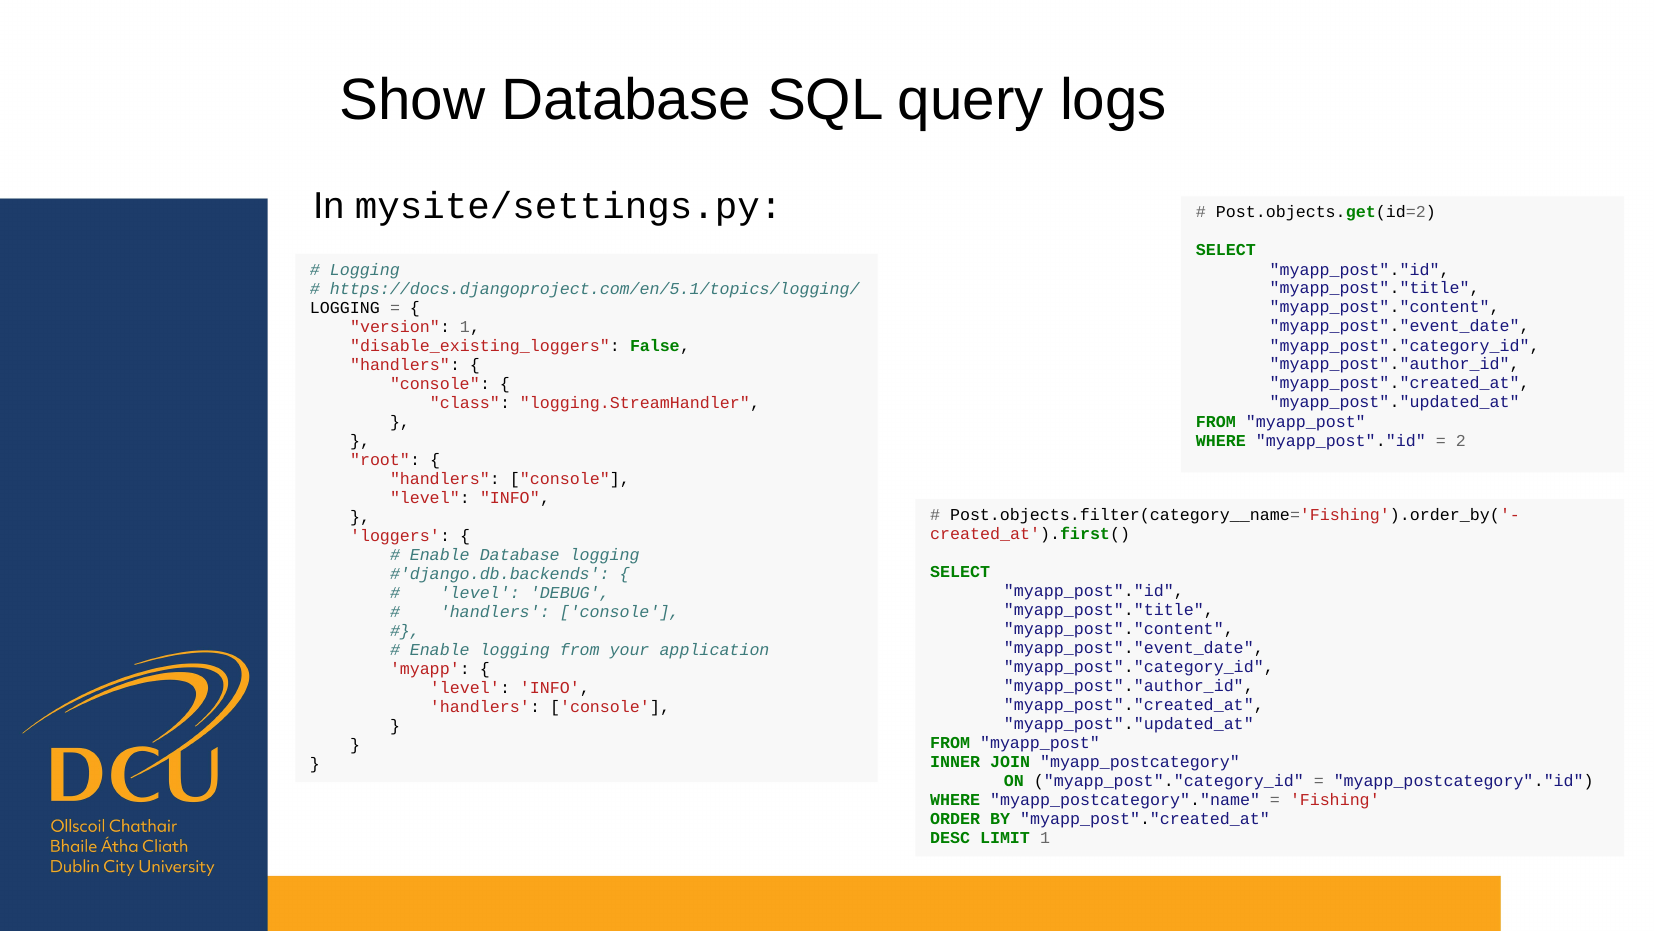

Show Database SQL query logs
In mysite/settings.py:
# Post.objects.get(id=2)
SELECT
	"myapp_post"."id",
	"myapp_post"."title",
	"myapp_post"."content",
	"myapp_post"."event_date",
	"myapp_post"."category_id",
	"myapp_post"."author_id",
	"myapp_post"."created_at",
	"myapp_post"."updated_at"
FROM "myapp_post"
WHERE "myapp_post"."id" = 2
# Logging
# https://docs.djangoproject.com/en/5.1/topics/logging/
LOGGING = {
 "version": 1,
 "disable_existing_loggers": False,
 "handlers": {
 "console": {
 "class": "logging.StreamHandler",
 },
 },
 "root": {
 "handlers": ["console"],
 "level": "INFO",
 },
 'loggers': {
 # Enable Database logging
 #'django.db.backends': {
 # 'level': 'DEBUG',
 # 'handlers': ['console'],
 #},
 # Enable logging from your application
 'myapp': {
 'level': 'INFO',
 'handlers': ['console'],
 }
 }
}
# Post.objects.filter(category__name='Fishing').order_by('-created_at').first()
SELECT
	"myapp_post"."id",
	"myapp_post"."title",
	"myapp_post"."content",
	"myapp_post"."event_date",
	"myapp_post"."category_id",
	"myapp_post"."author_id",
	"myapp_post"."created_at",
	"myapp_post"."updated_at"
FROM "myapp_post"
INNER JOIN "myapp_postcategory"
	ON ("myapp_post"."category_id" = "myapp_postcategory"."id")
WHERE "myapp_postcategory"."name" = 'Fishing'
ORDER BY "myapp_post"."created_at"
DESC LIMIT 1